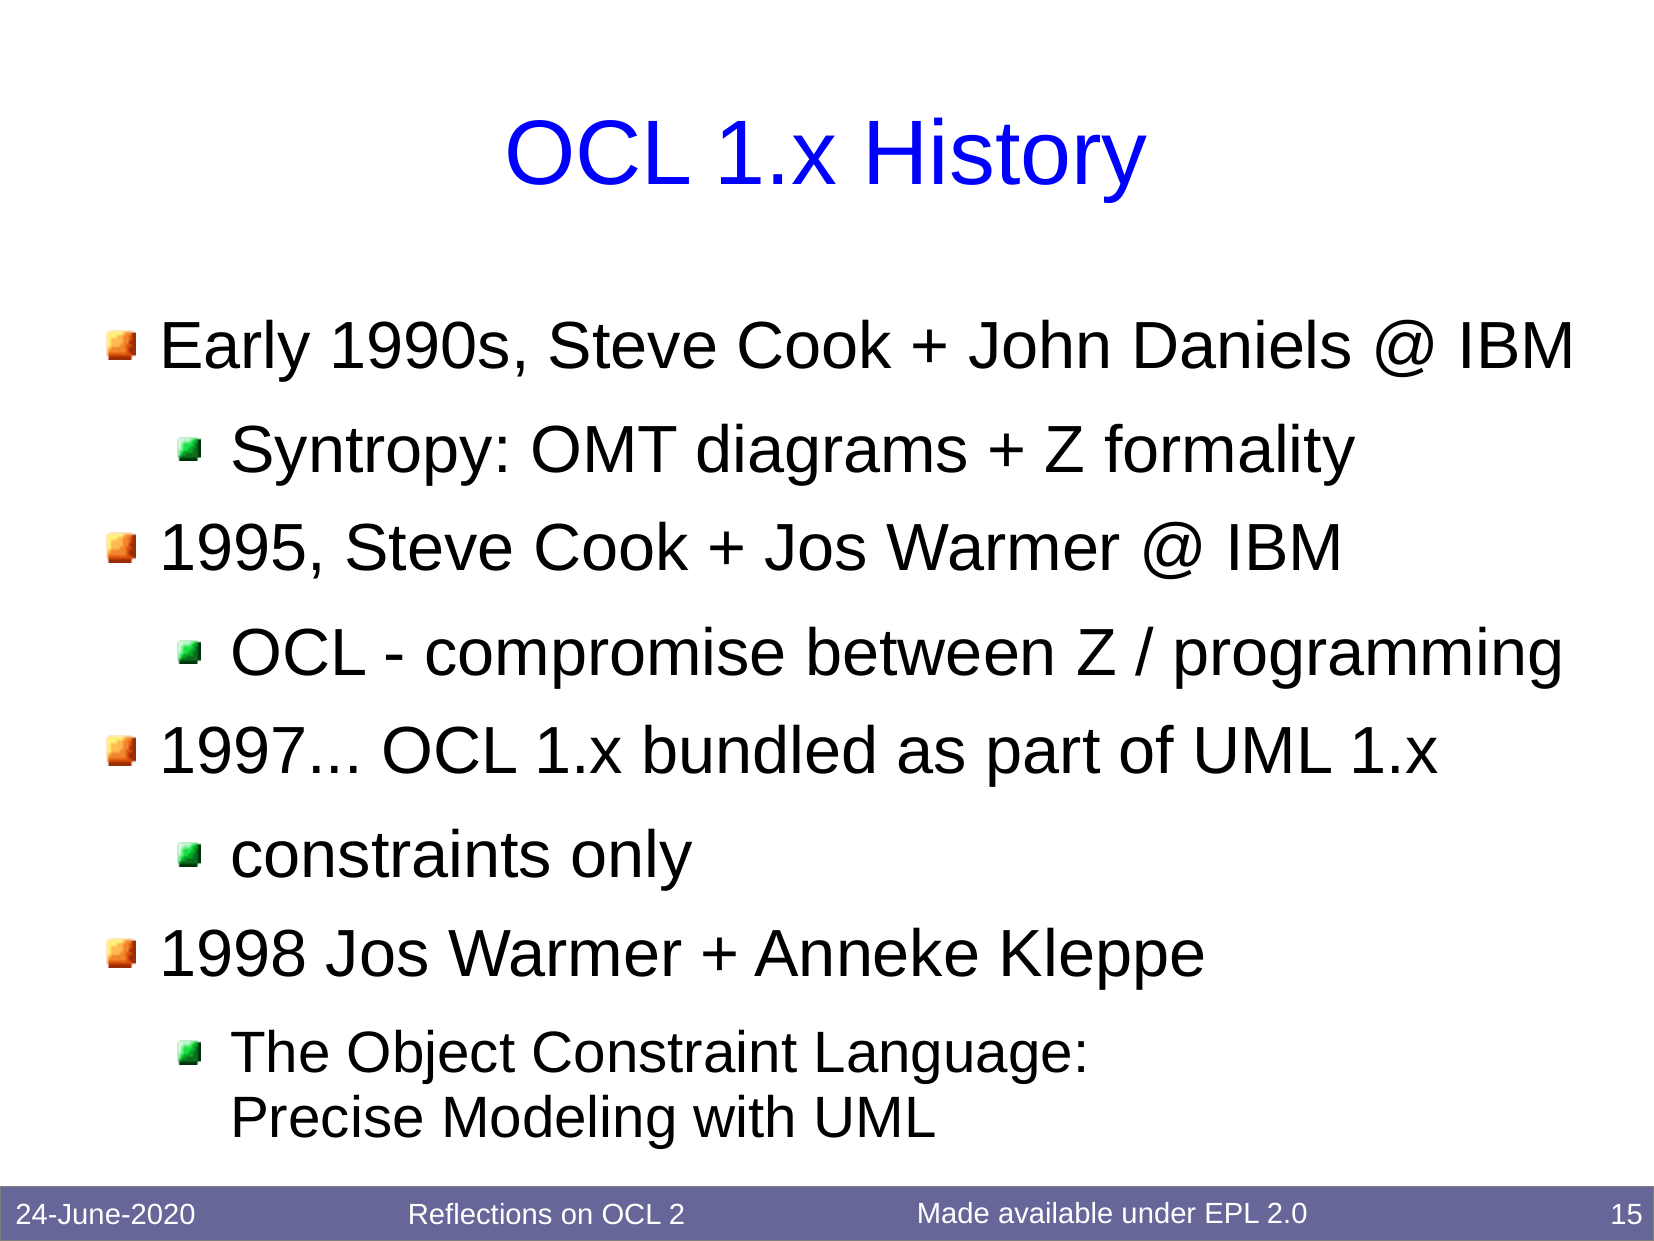

# OCL 1.x History
Early 1990s, Steve Cook + John Daniels @ IBM
Syntropy: OMT diagrams + Z formality
1995, Steve Cook + Jos Warmer @ IBM
OCL - compromise between Z / programming
1997... OCL 1.x bundled as part of UML 1.x
constraints only
1998 Jos Warmer + Anneke Kleppe
The Object Constraint Language:
Precise Modeling with UML
24-June-2020
Reflections on OCL 2
15